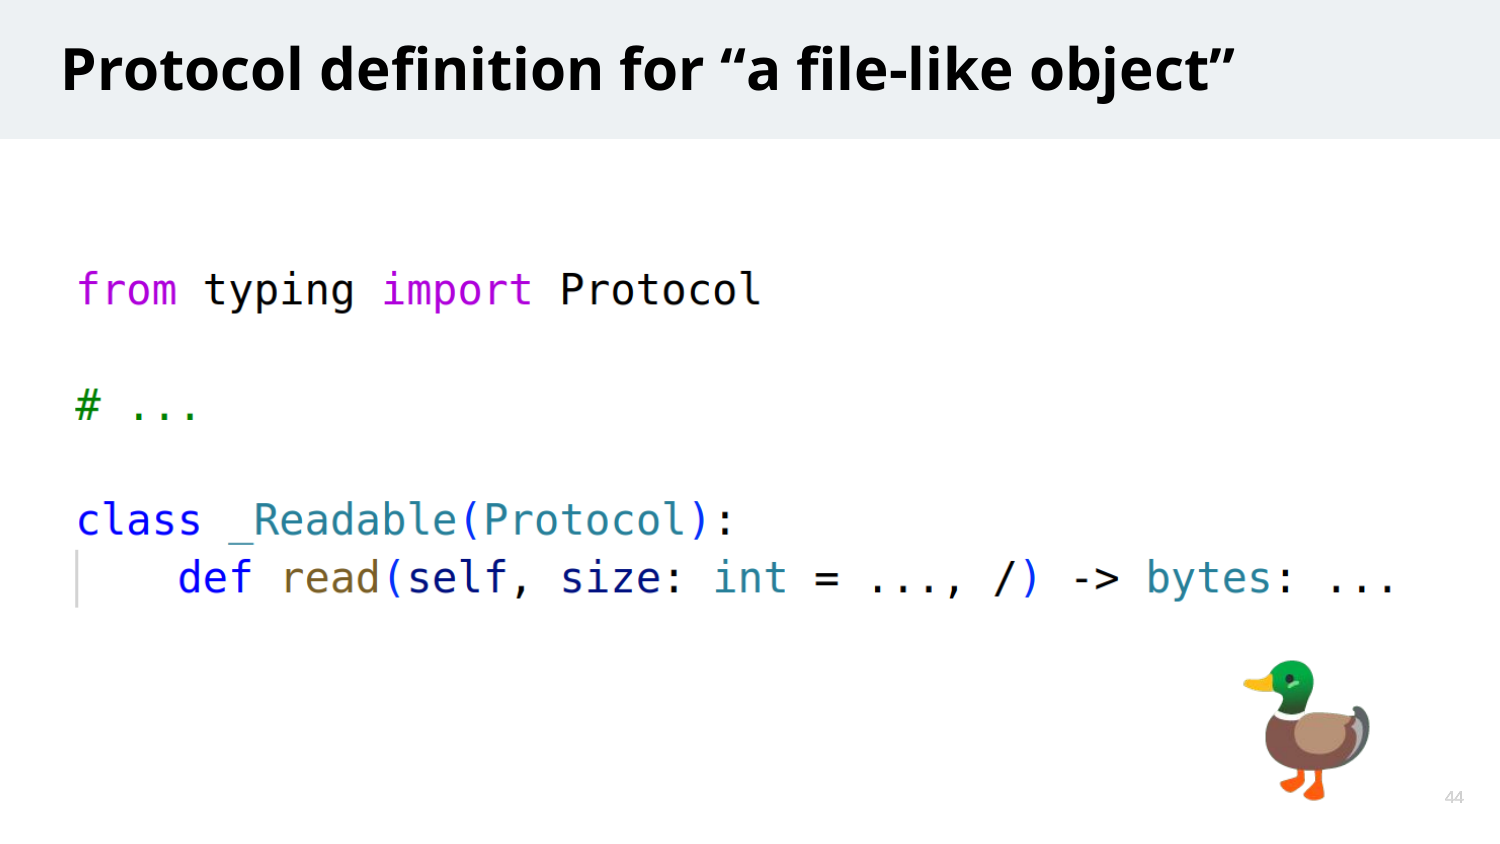

Protocol definition for “a file-like object”
44
44